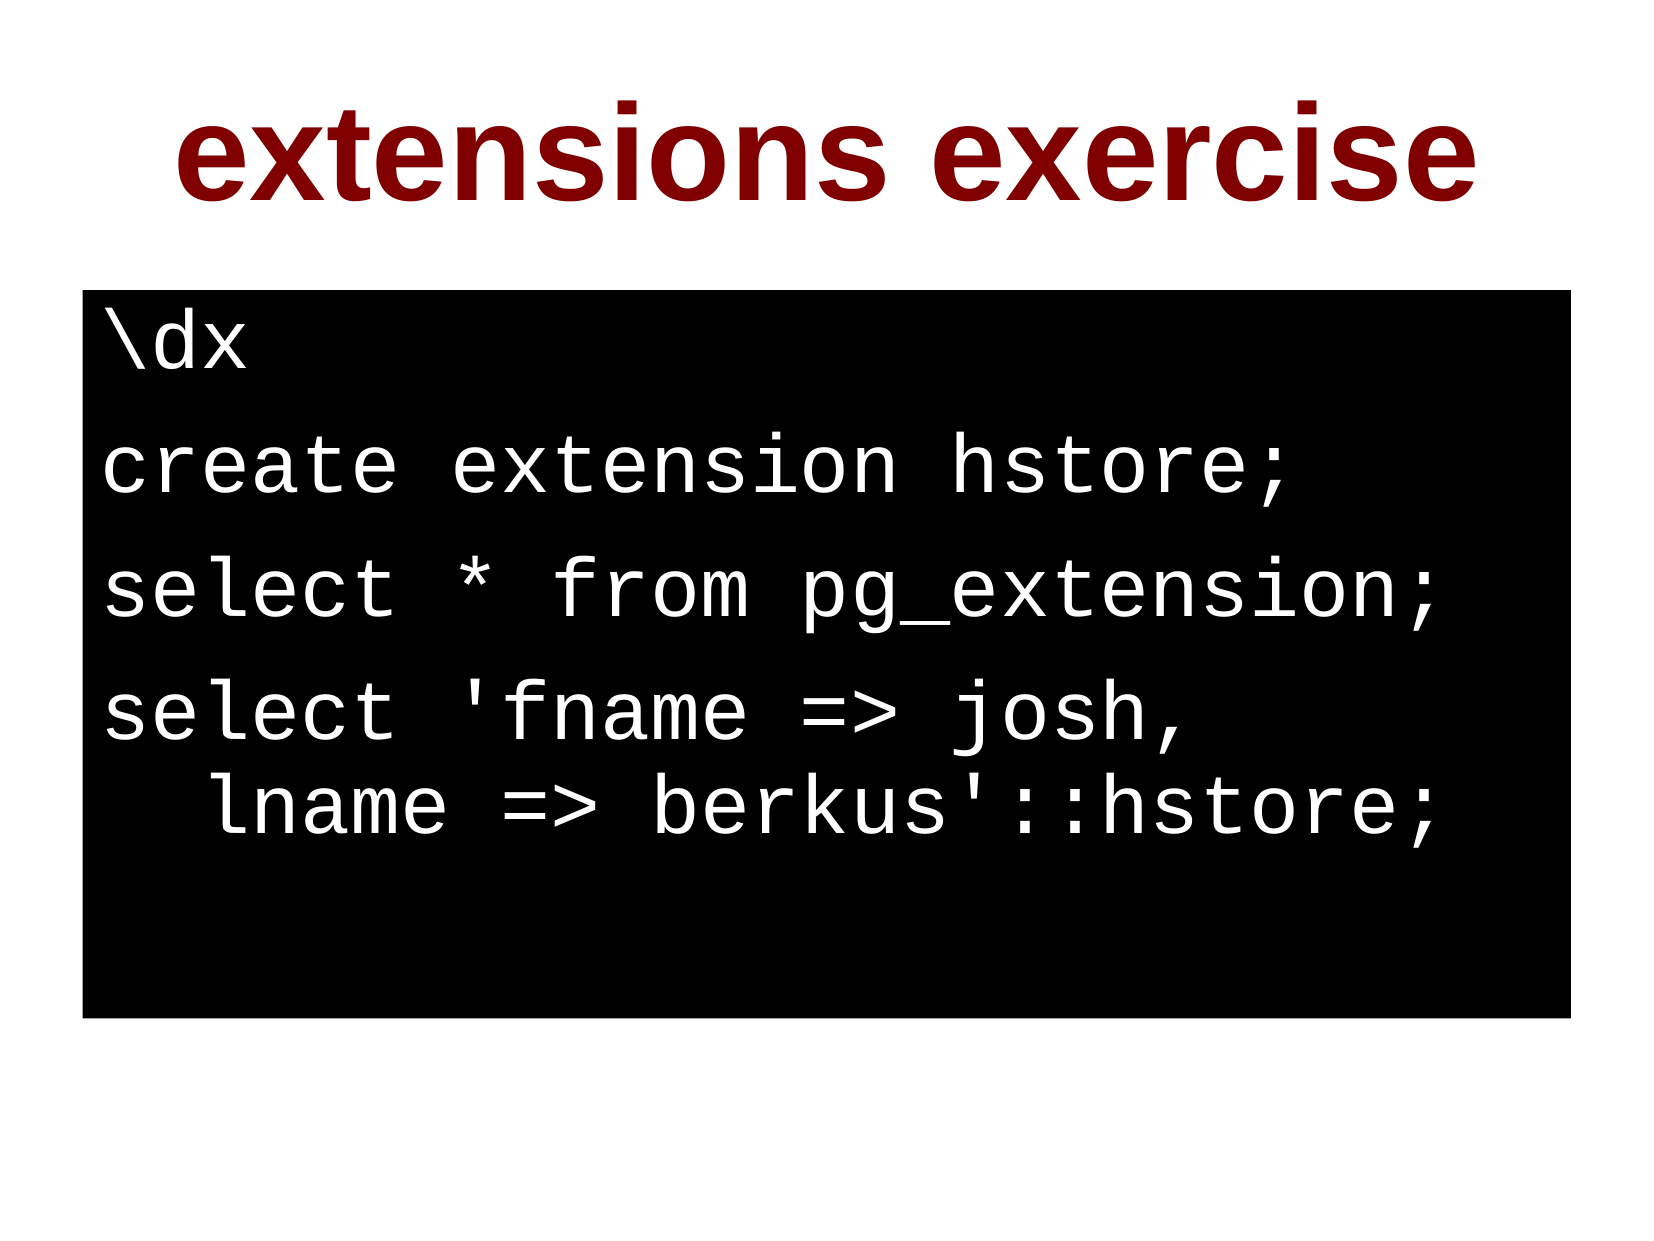

# extensions exercise
\dx
create extension hstore;
select * from pg_extension;
select 'fname => josh,
 lname => berkus'::hstore;